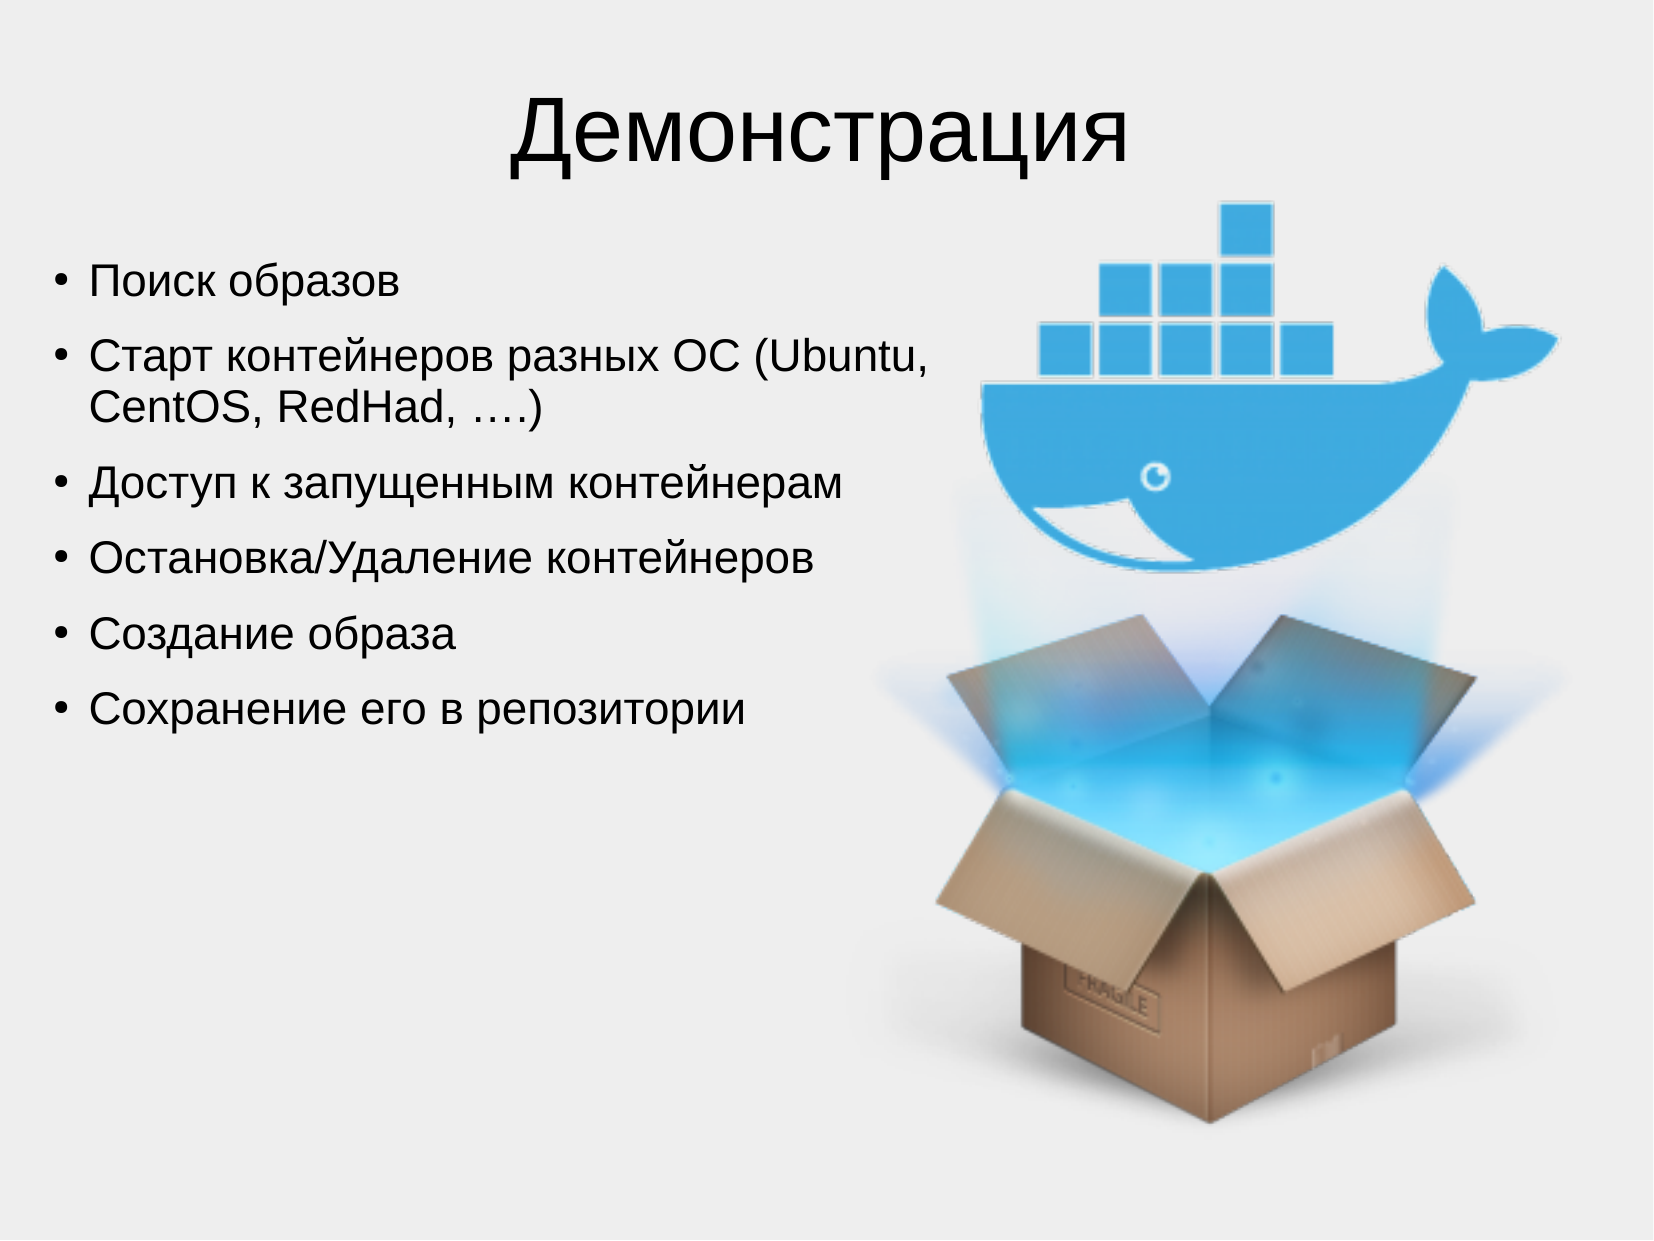

Демонстрация
# Поиск образов
Старт контейнеров разных ОС (Ubuntu, CentOS, RedHad, ….)
Доступ к запущенным контейнерам
Остановка/Удаление контейнеров
Создание образа
Сохранение его в репозитории